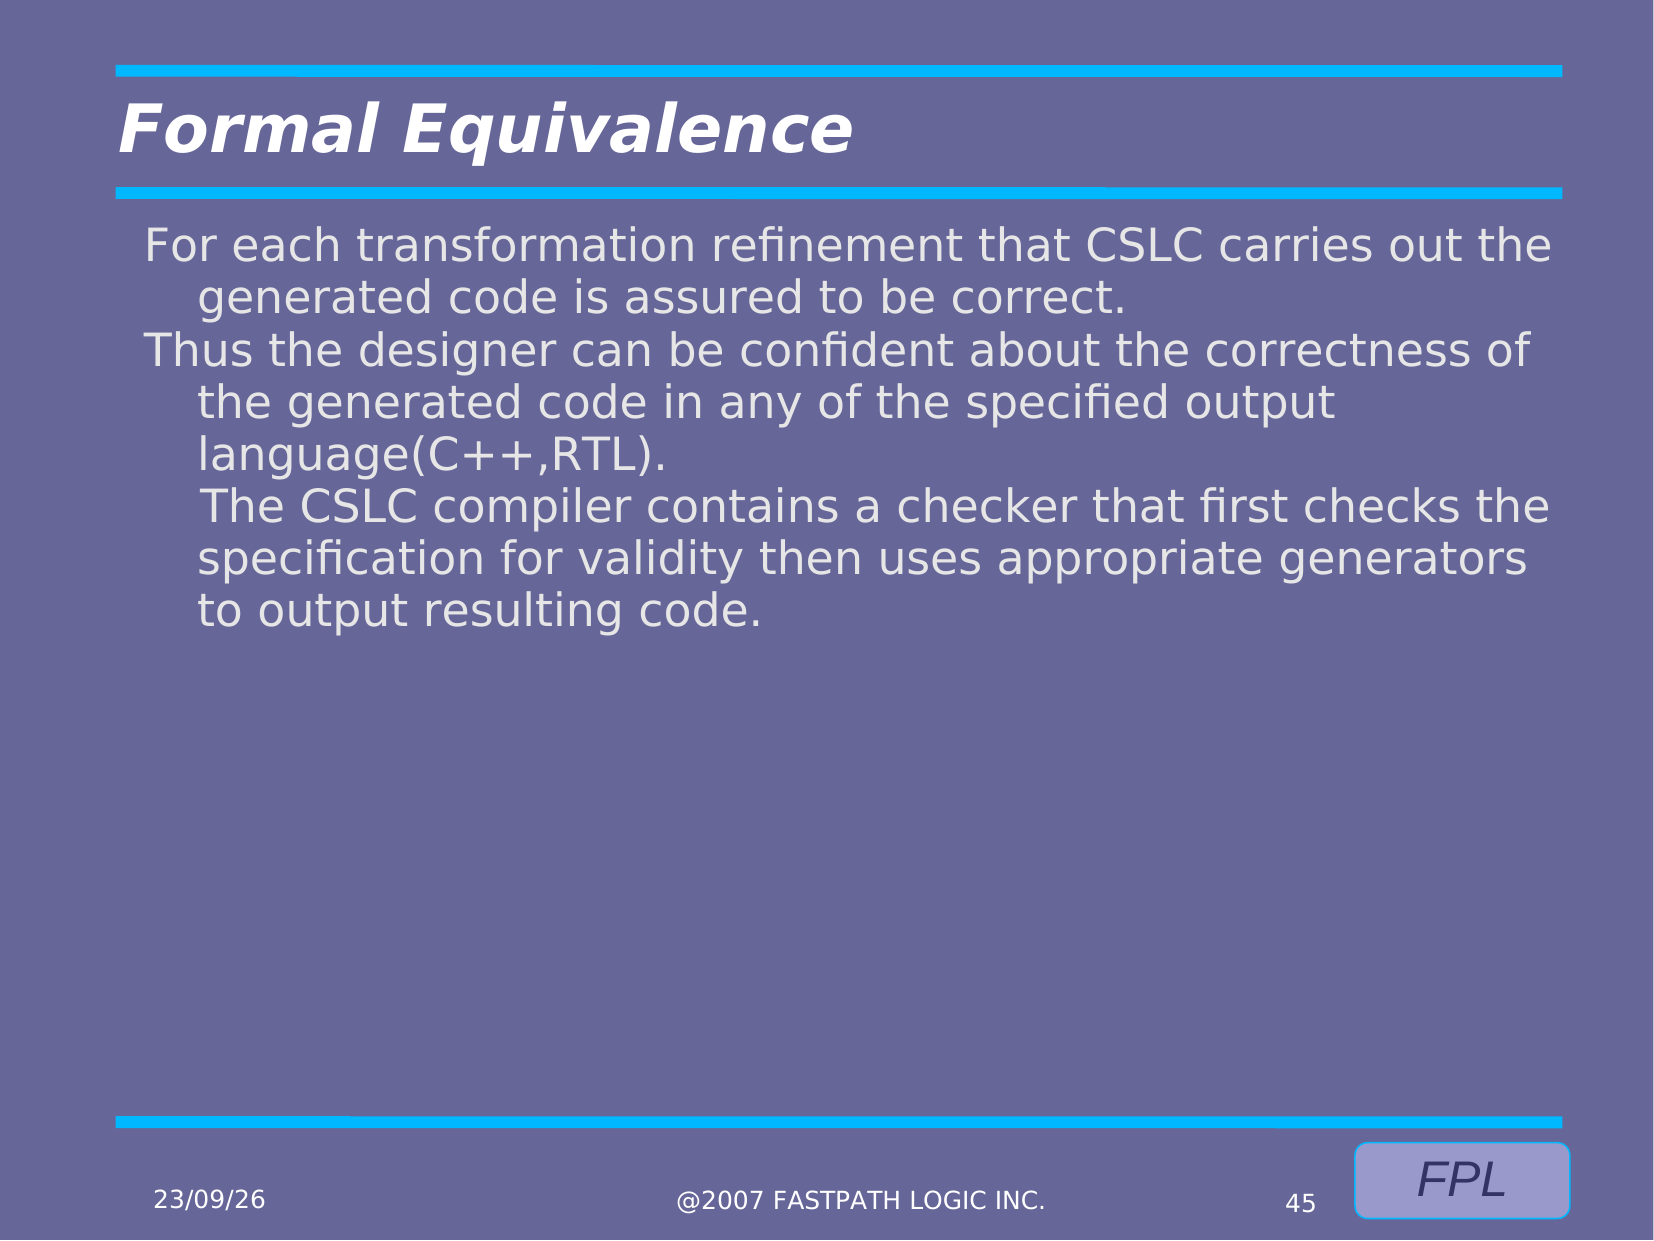

# Formal Equivalence
For each transformation refinement that CSLC carries out the generated code is assured to be correct.
Thus the designer can be confident about the correctness of the generated code in any of the specified output language(C++,RTL).
	The CSLC compiler contains a checker that first checks the specification for validity then uses appropriate generators to output resulting code.
45